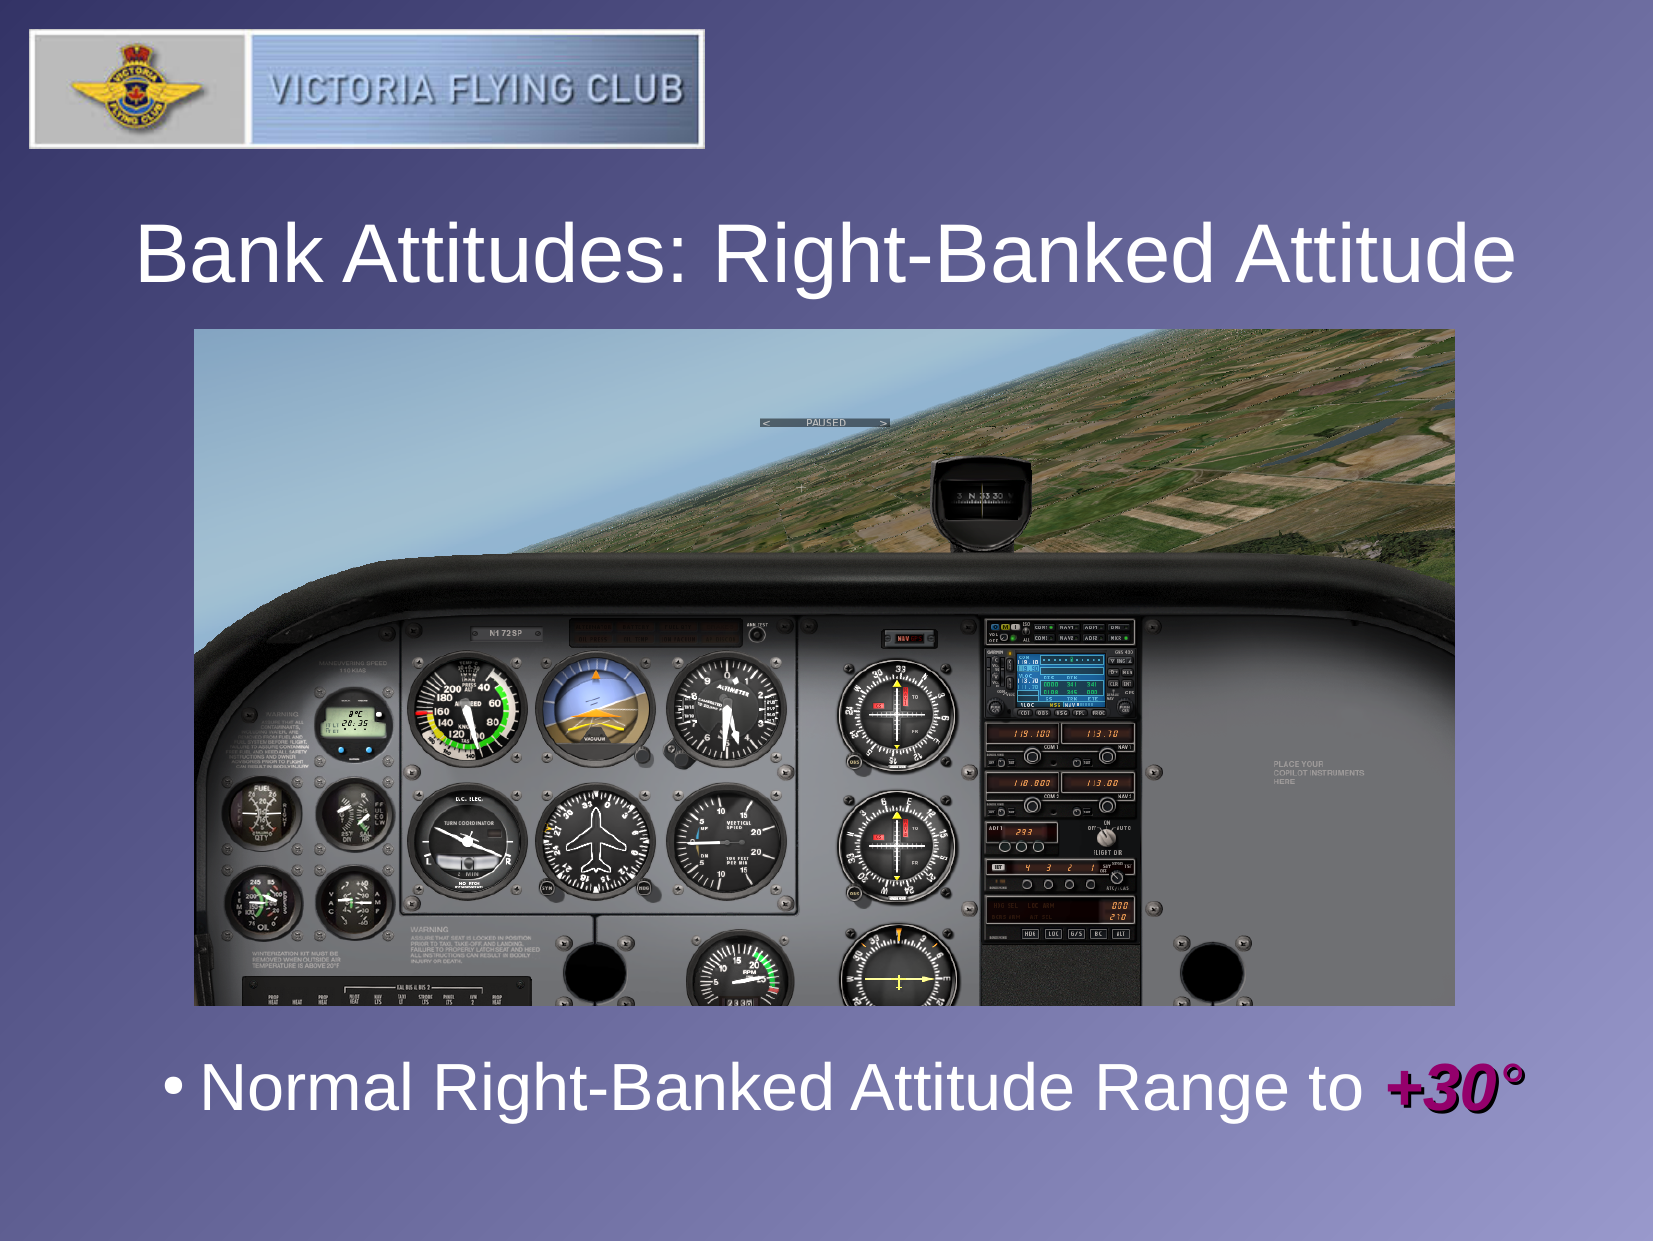

# Bank Attitudes: Right-Banked Attitude
Normal Right-Banked Attitude Range to +30°